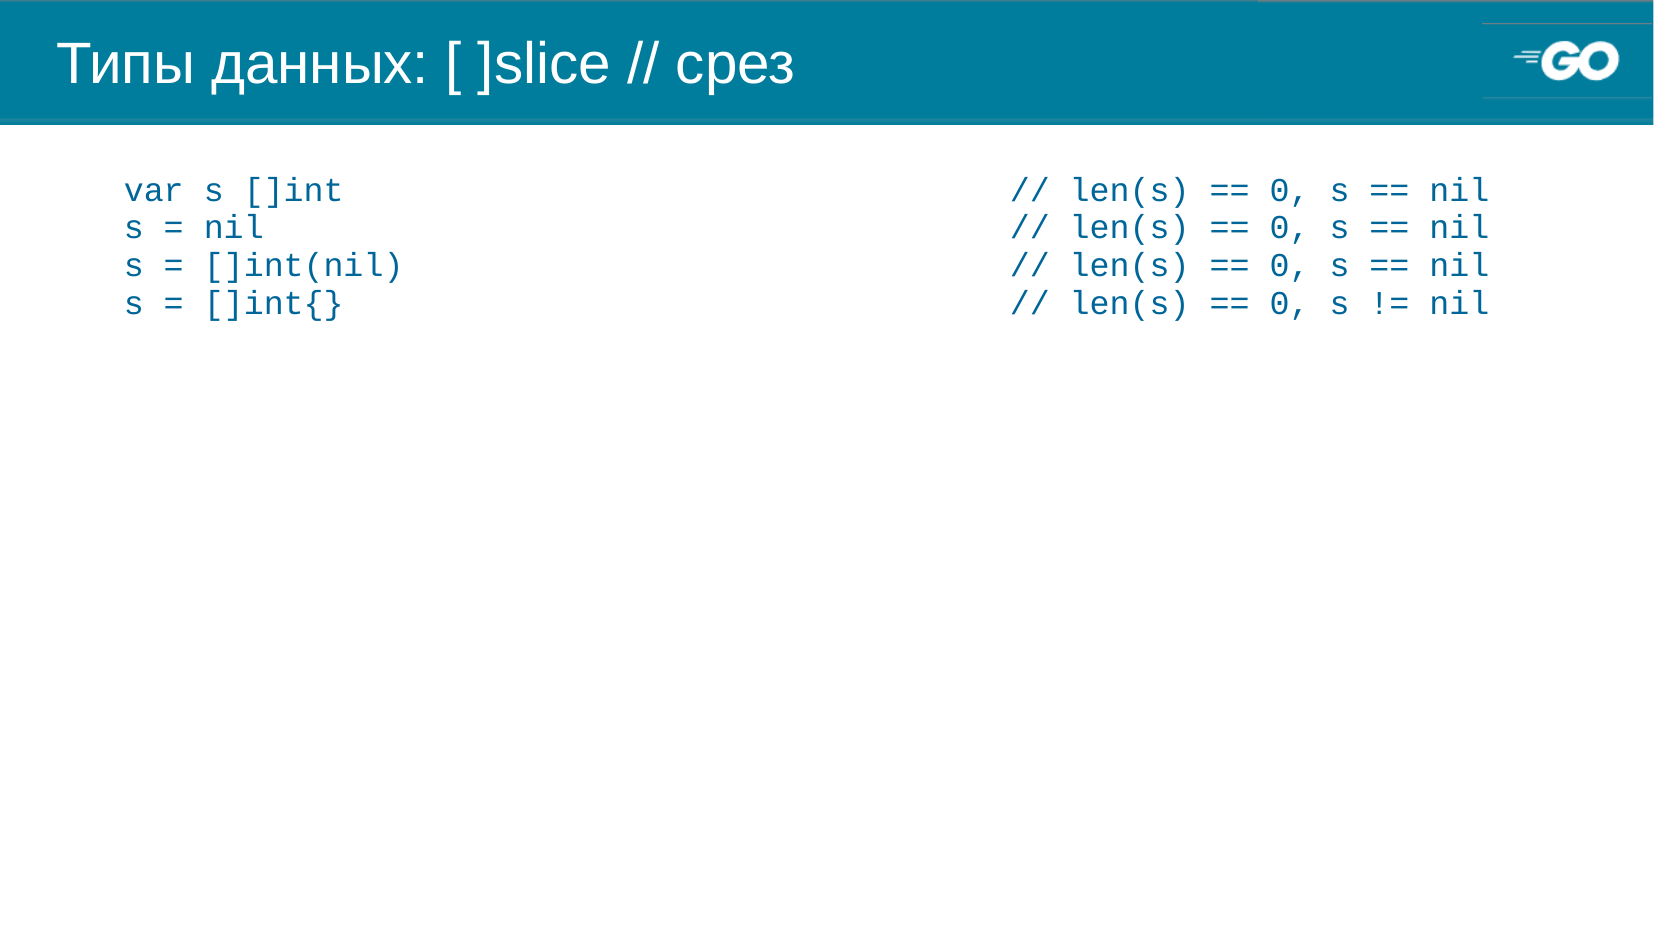

Типы данных: [ ]slice // срез
	var s []int										// len(s) == 0, s == nil
	s = nil											// len(s) == 0, s == nil
	s = []int(nil)									// len(s) == 0, s == nil
	s = []int{}										// len(s) == 0, s != nil